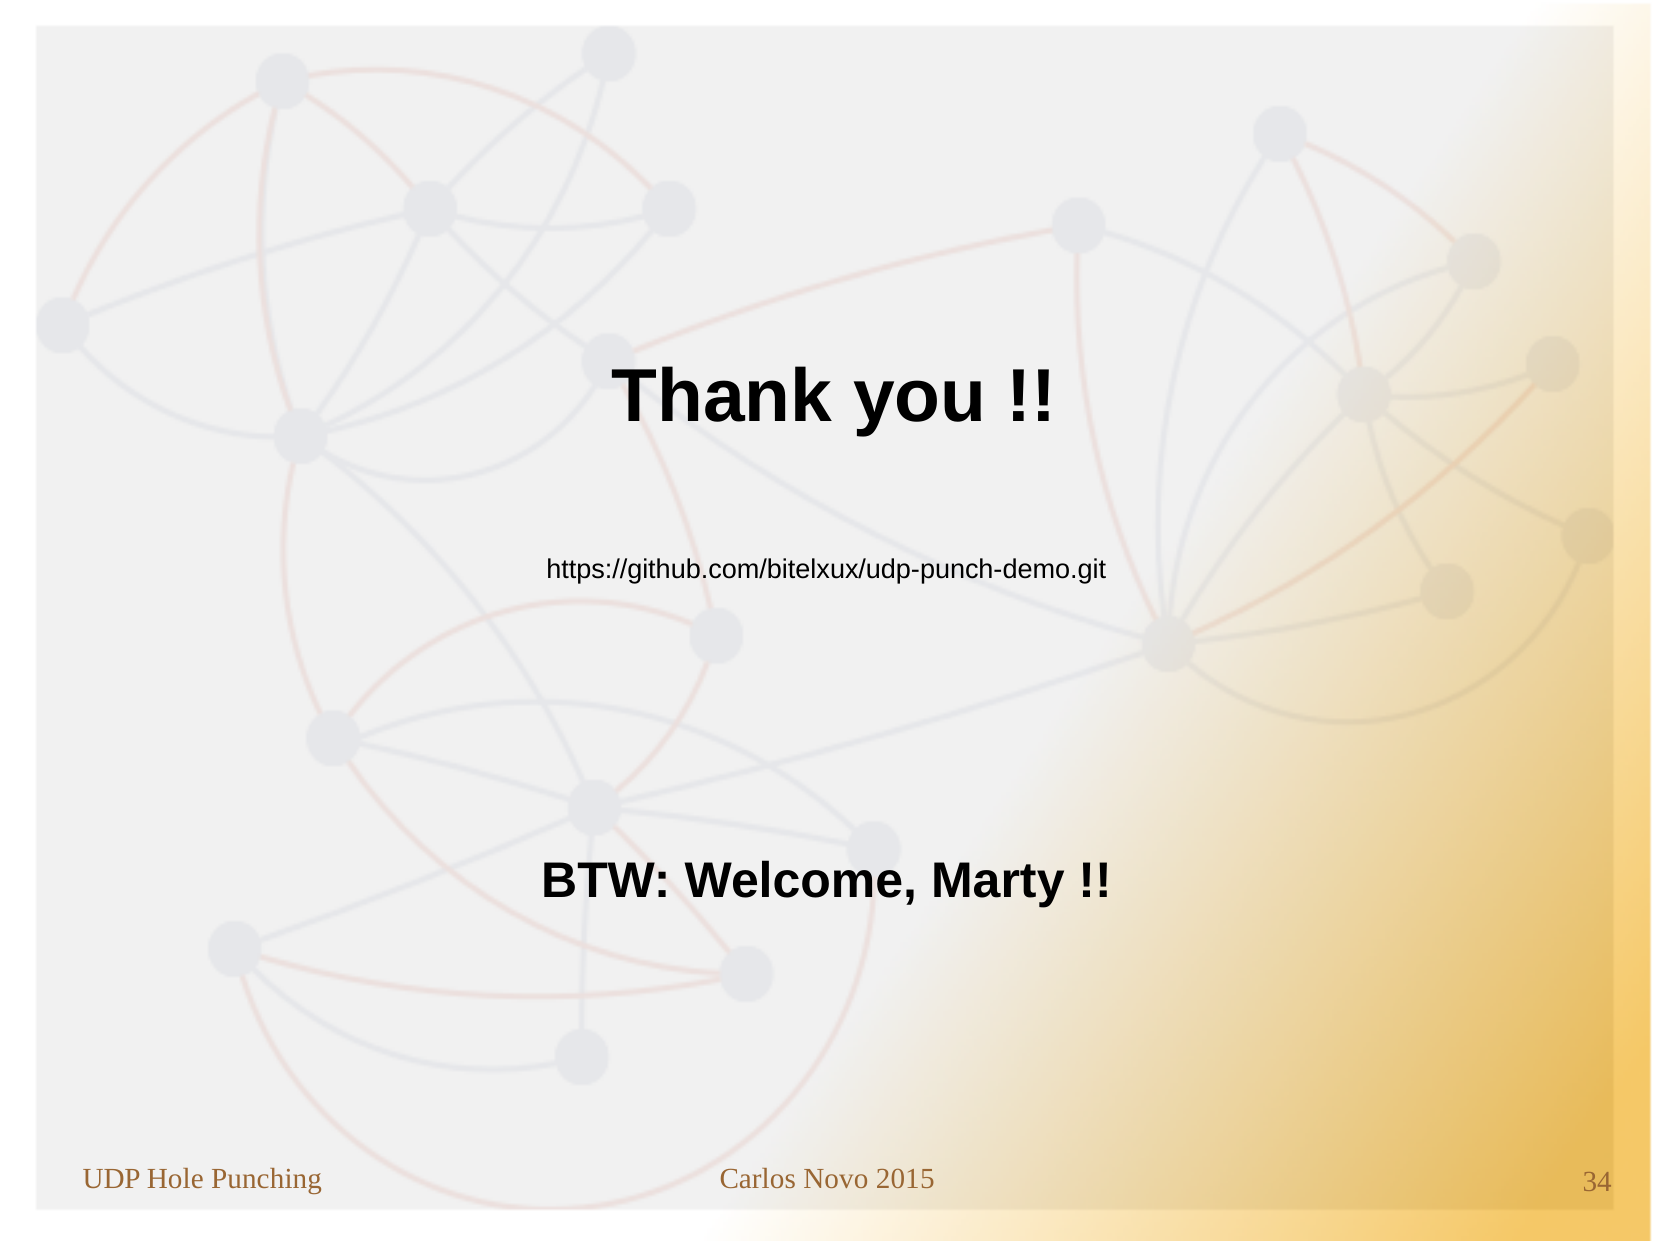

Thank you !!
https://github.com/bitelxux/udp-punch-demo.git
BTW: Welcome, Marty !!
34